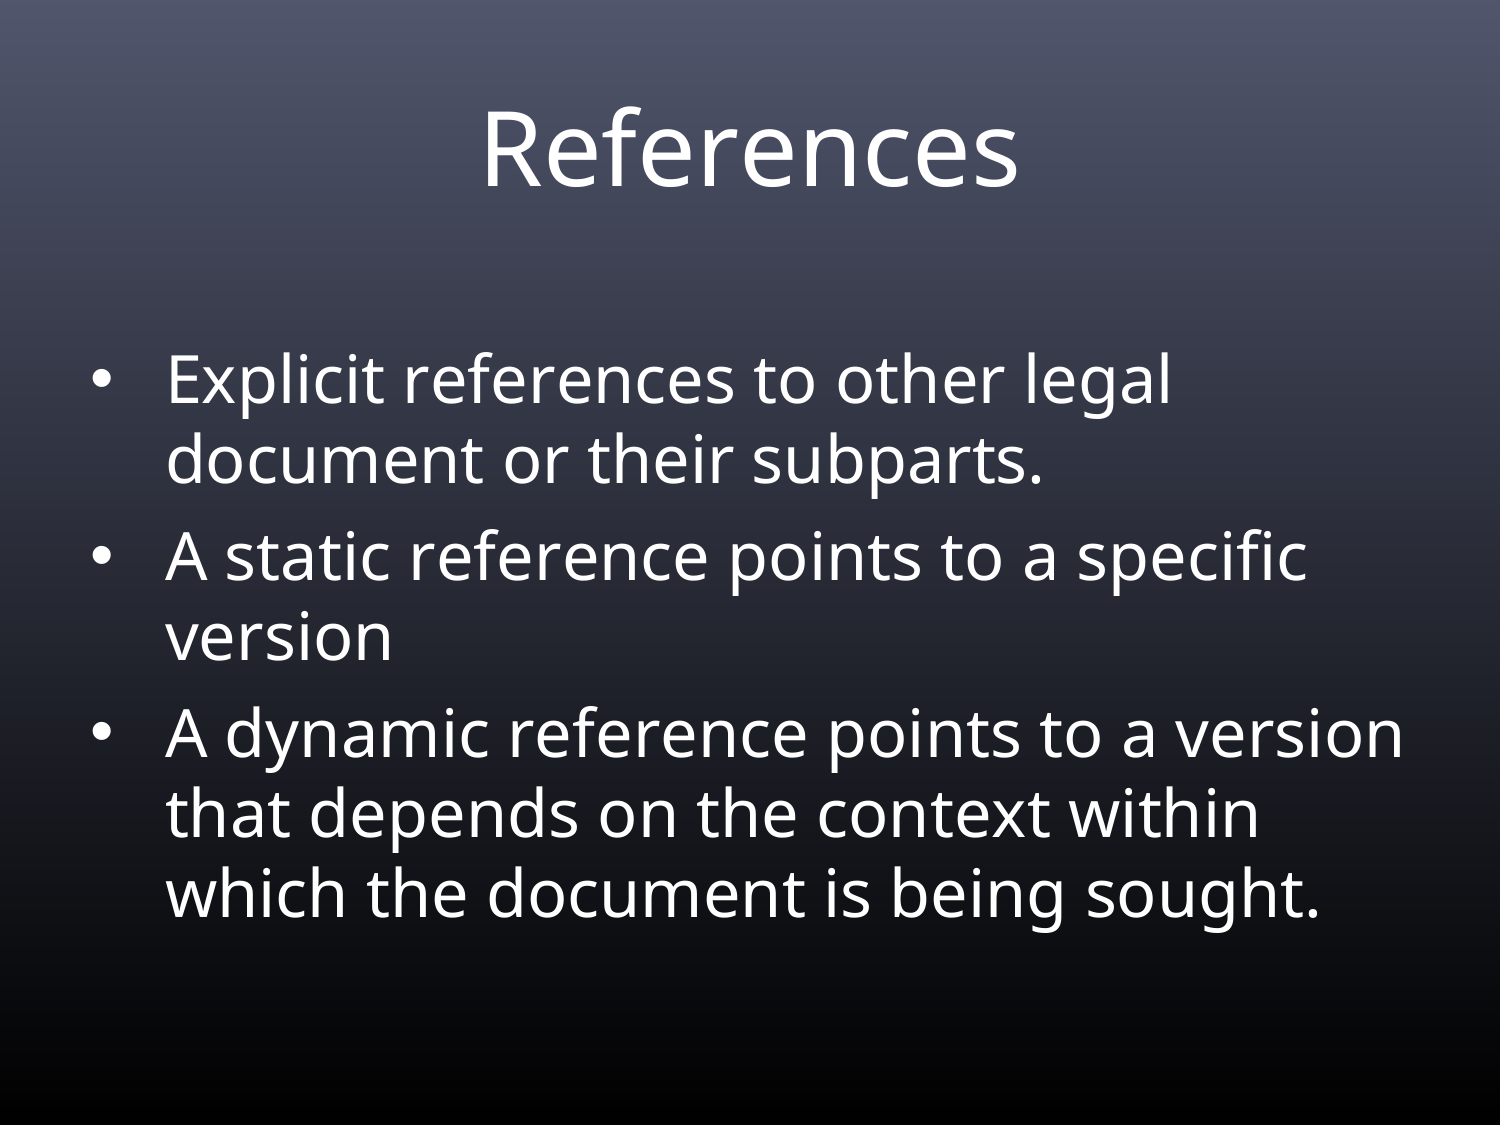

# References
Explicit references to other legal document or their subparts.
A static reference points to a specific version
A dynamic reference points to a version that depends on the context within which the document is being sought.